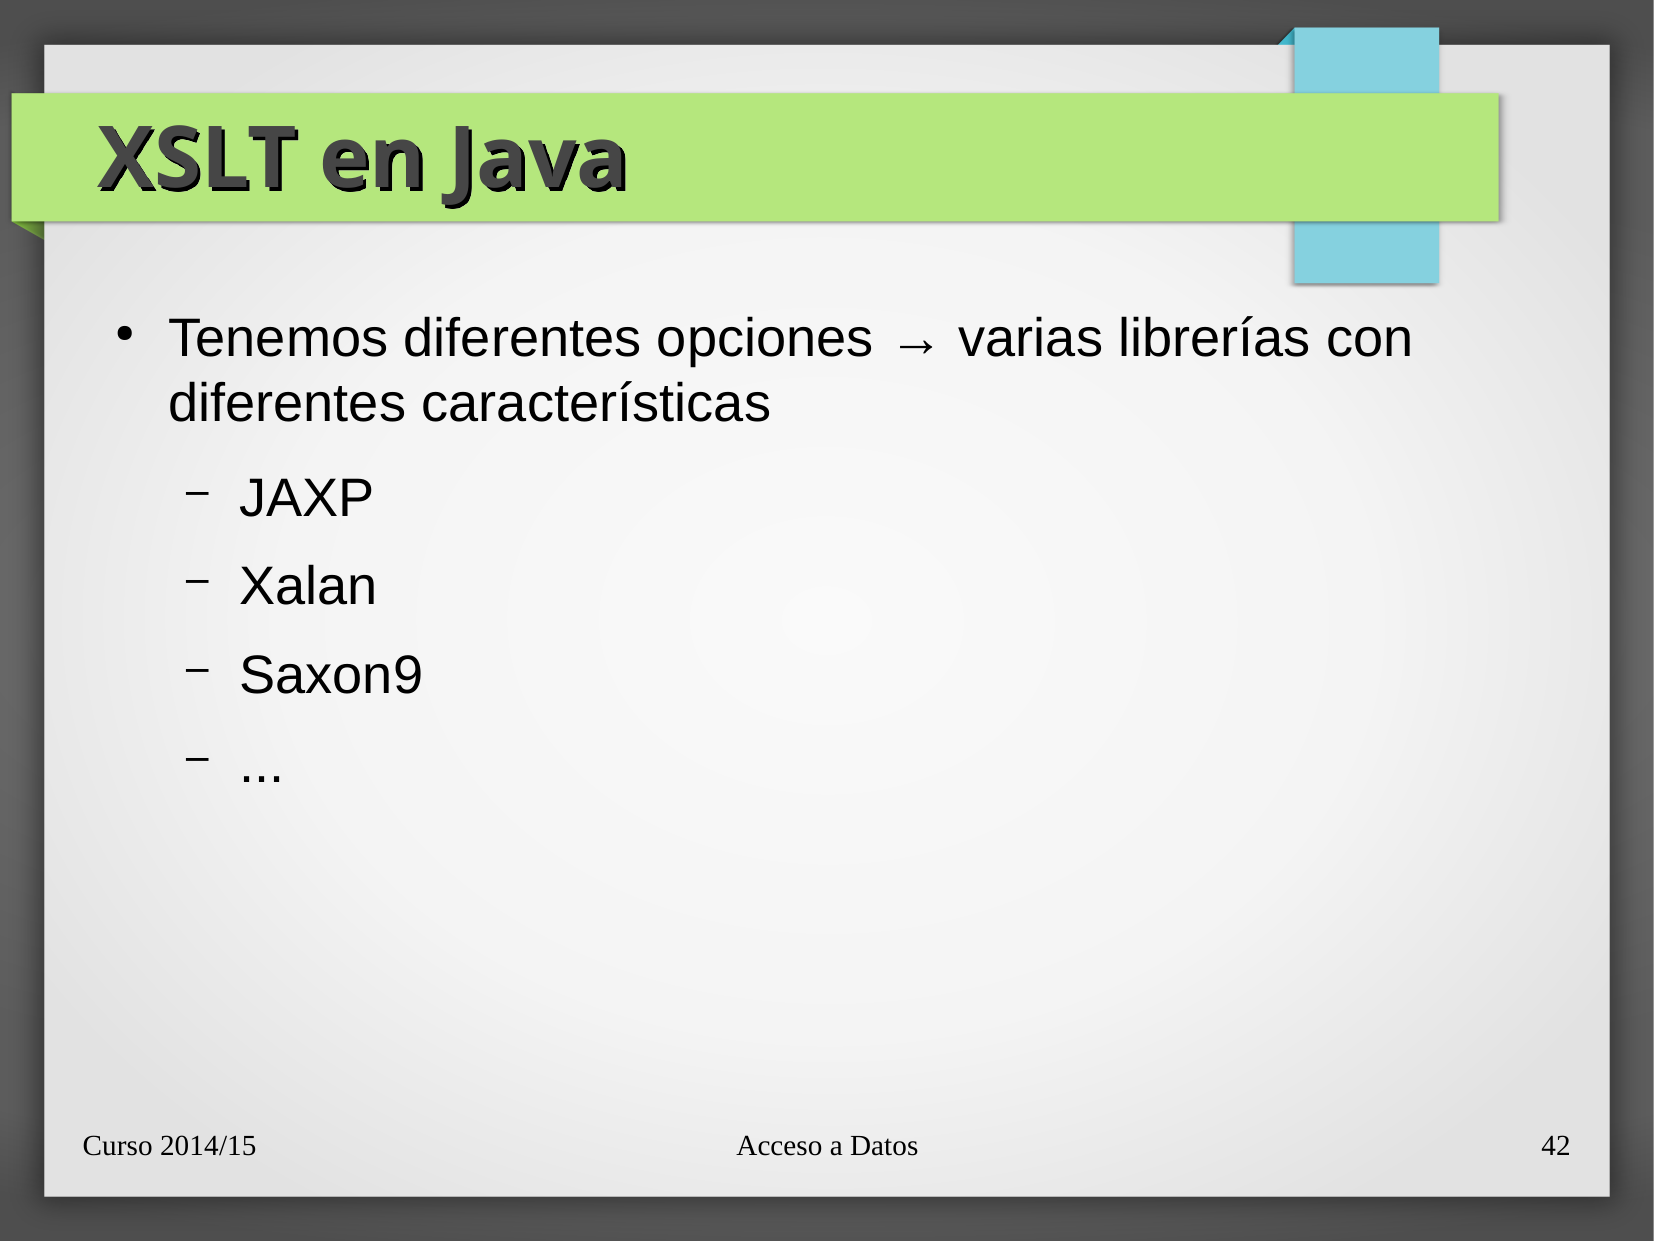

XSLT en Java
# Tenemos diferentes opciones → varias librerías con diferentes características
JAXP
Xalan
Saxon9
...
Curso 2014/15
Acceso a Datos
42